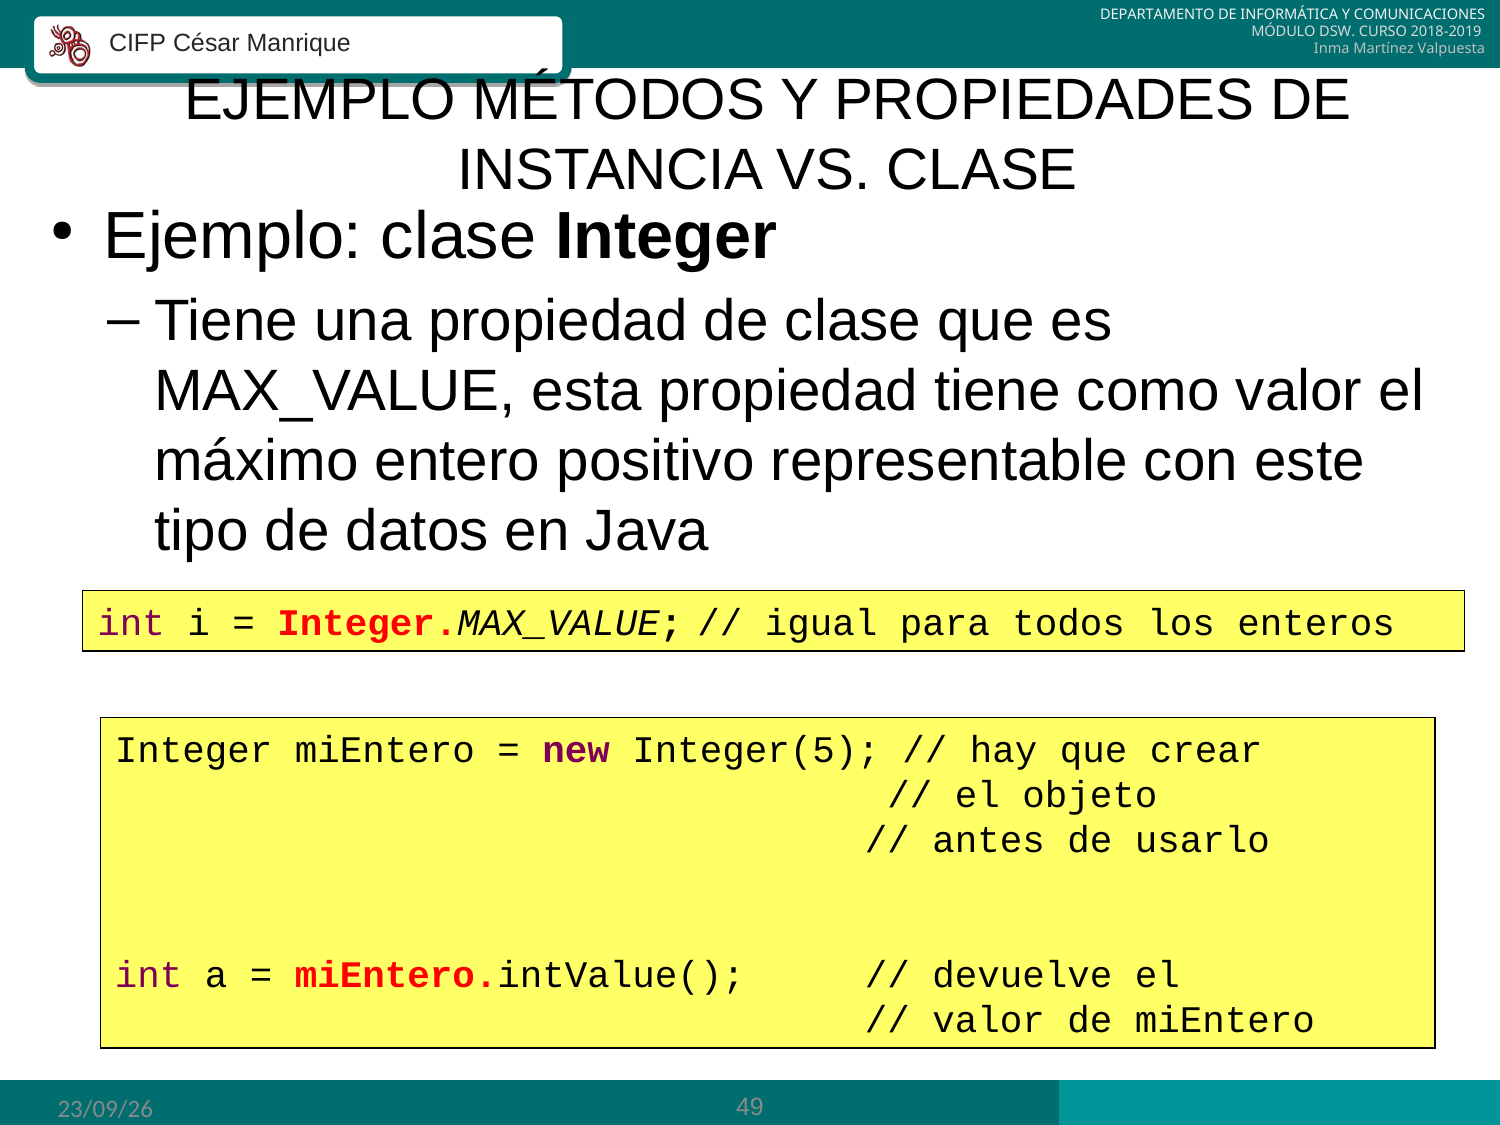

# EJEMPLO MÉTODOS Y PROPIEDADES DE INSTANCIA VS. CLASE
Ejemplo: clase Integer
Tiene una propiedad de clase que es MAX_VALUE, esta propiedad tiene como valor el máximo entero positivo representable con este tipo de datos en Java
Tiene un método de instancia que es
int i = Integer.MAX_VALUE;	// igual para todos los enteros
Integer miEntero = new Integer(5); // hay que crear 						 // el objeto
					// antes de usarlo
int a = miEntero.intValue();	// devuelve el
					// valor de miEntero